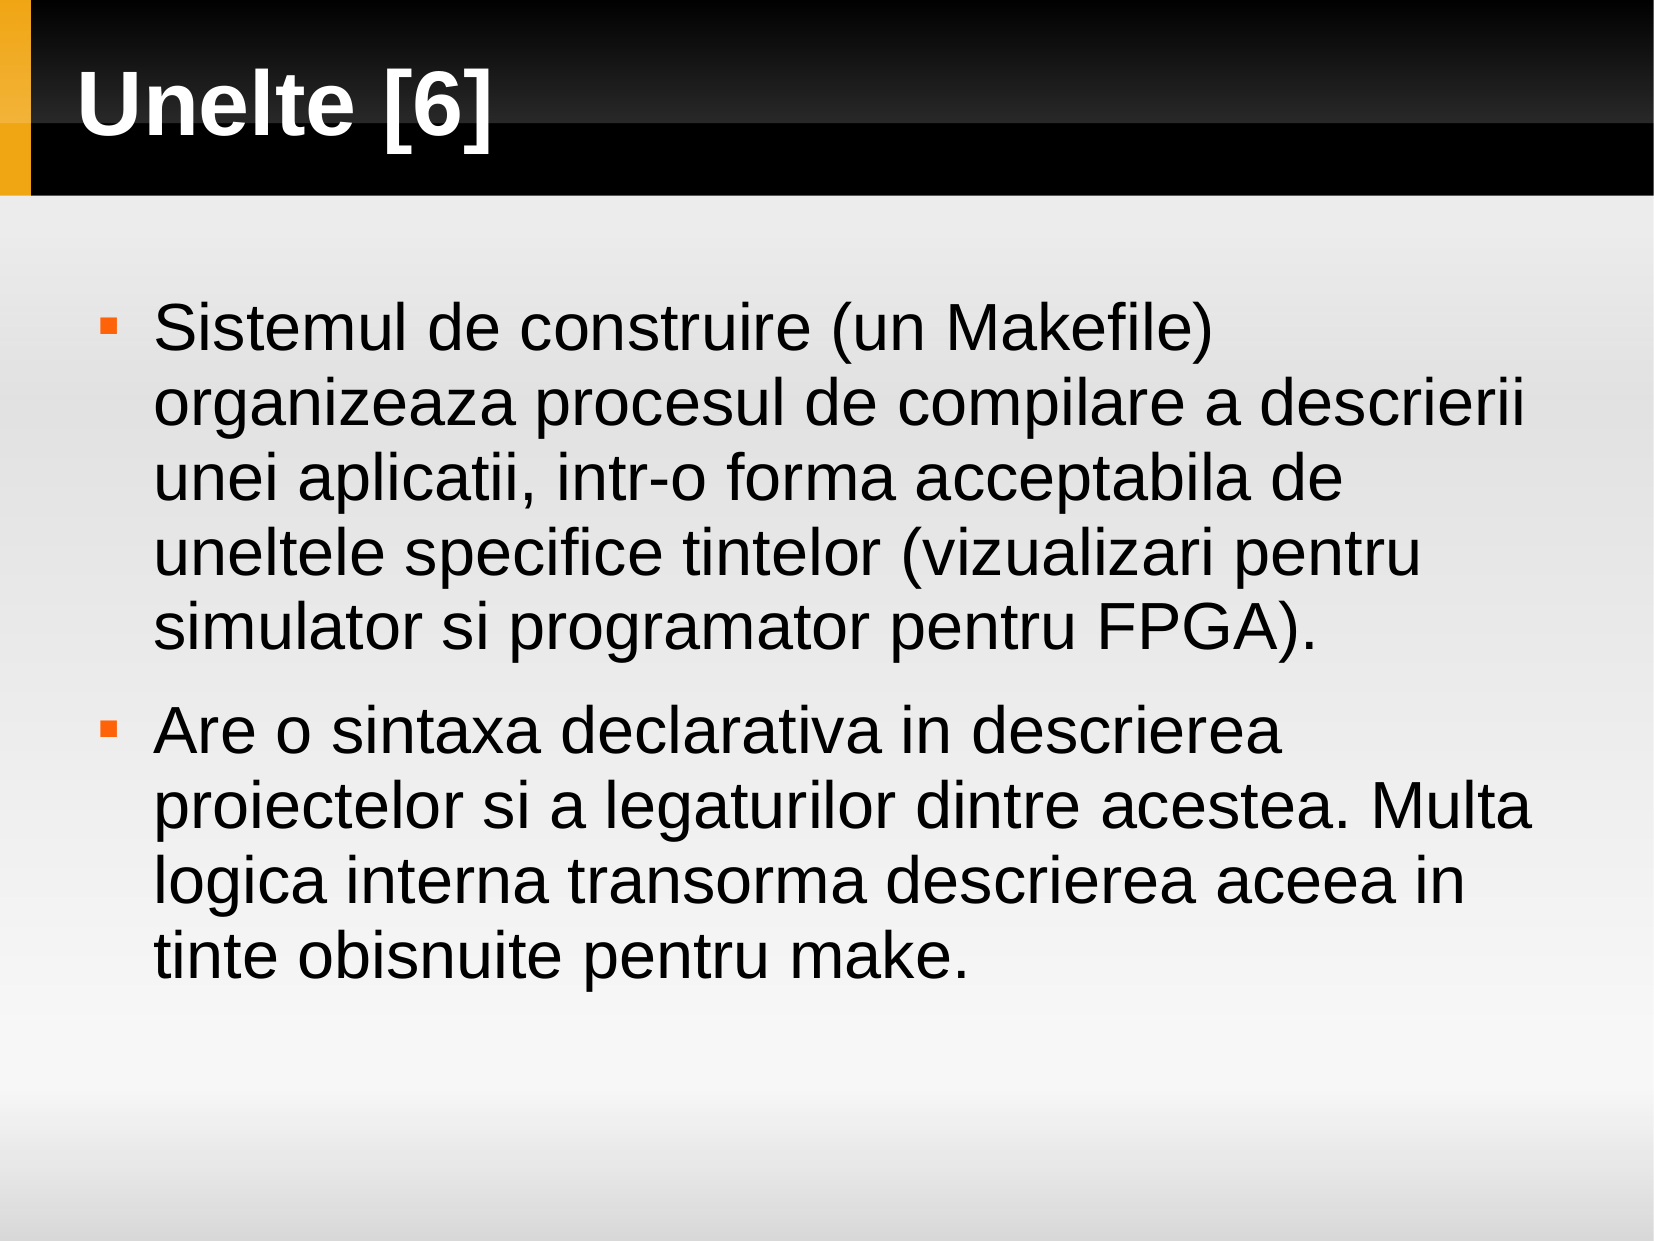

# Unelte [6]
Sistemul de construire (un Makefile) organizeaza procesul de compilare a descrierii unei aplicatii, intr-o forma acceptabila de uneltele specifice tintelor (vizualizari pentru simulator si programator pentru FPGA).
Are o sintaxa declarativa in descrierea proiectelor si a legaturilor dintre acestea. Multa logica interna transorma descrierea aceea in tinte obisnuite pentru make.